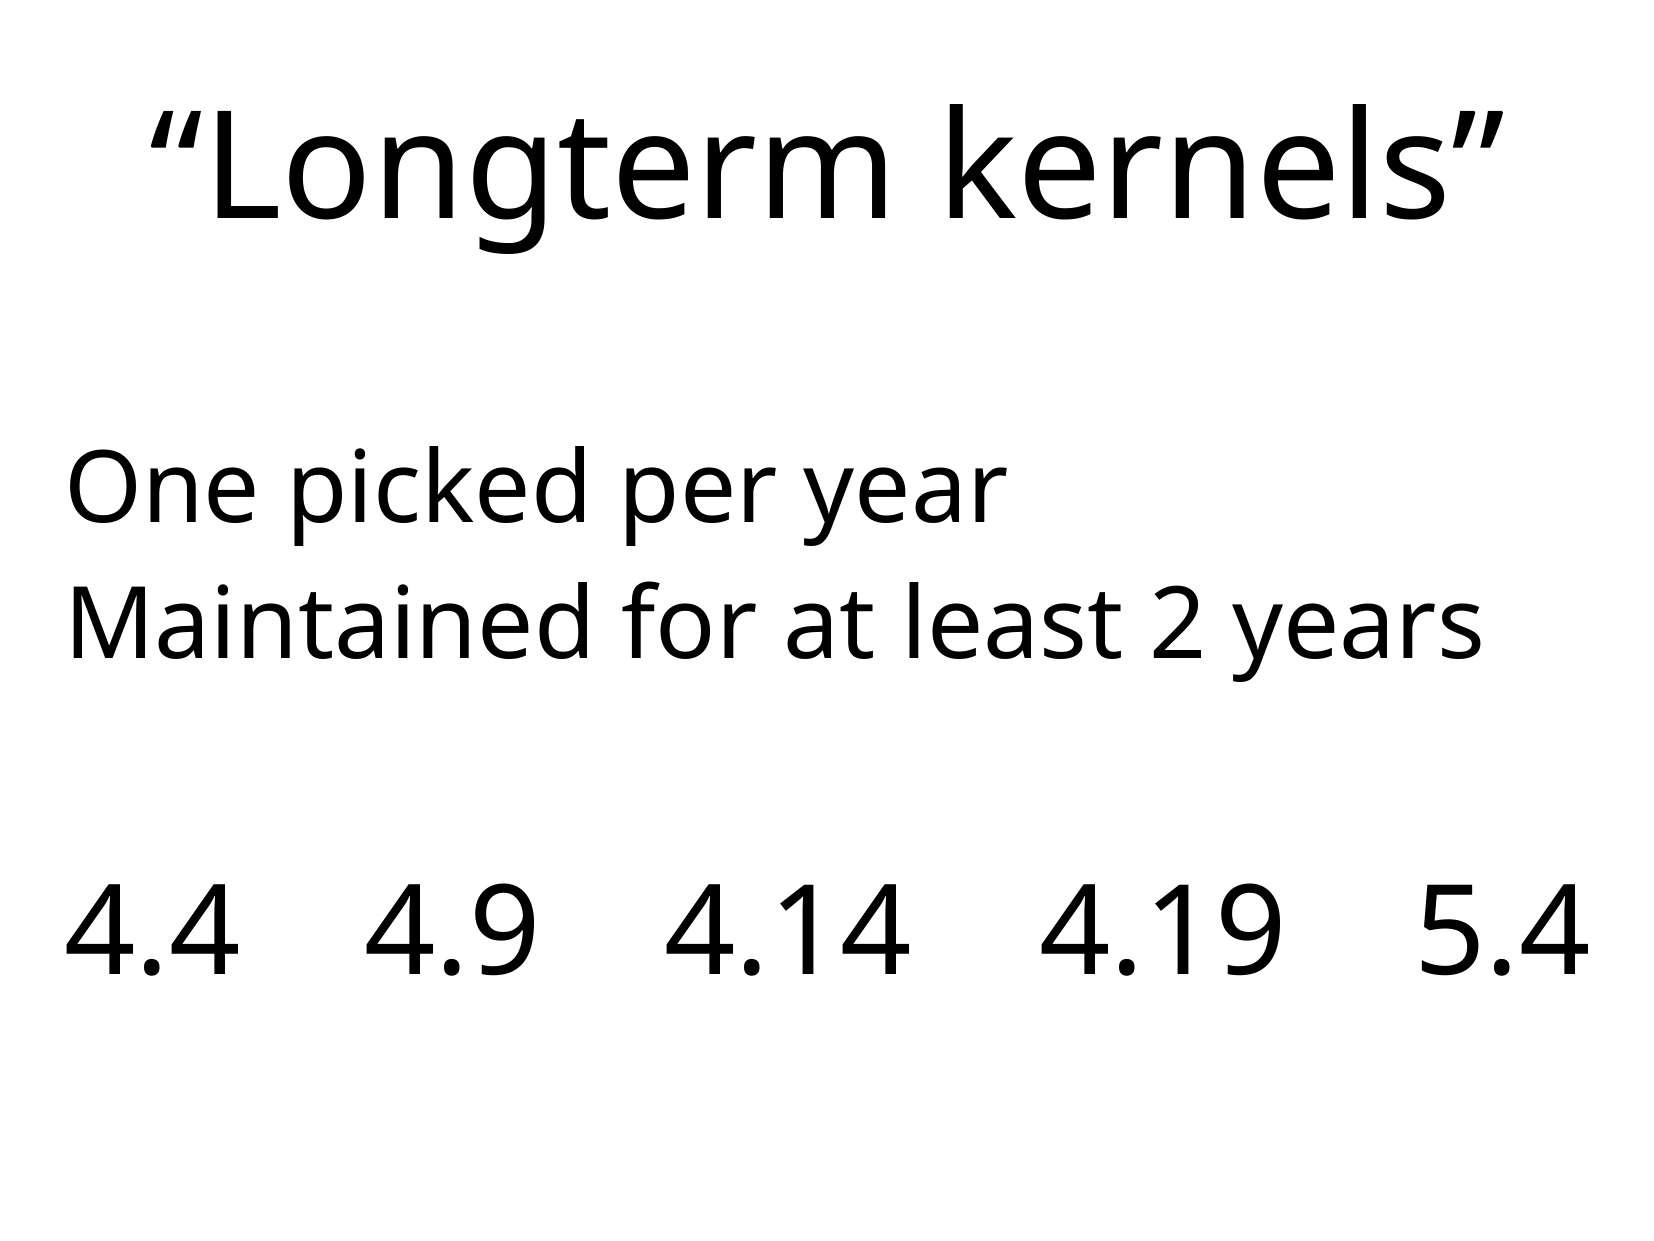

“Longterm kernels”
One picked per year
Maintained for at least 2 years
4.4		4.9		4.14		4.19		5.4
2.6.20 to 2.6.24-rc8